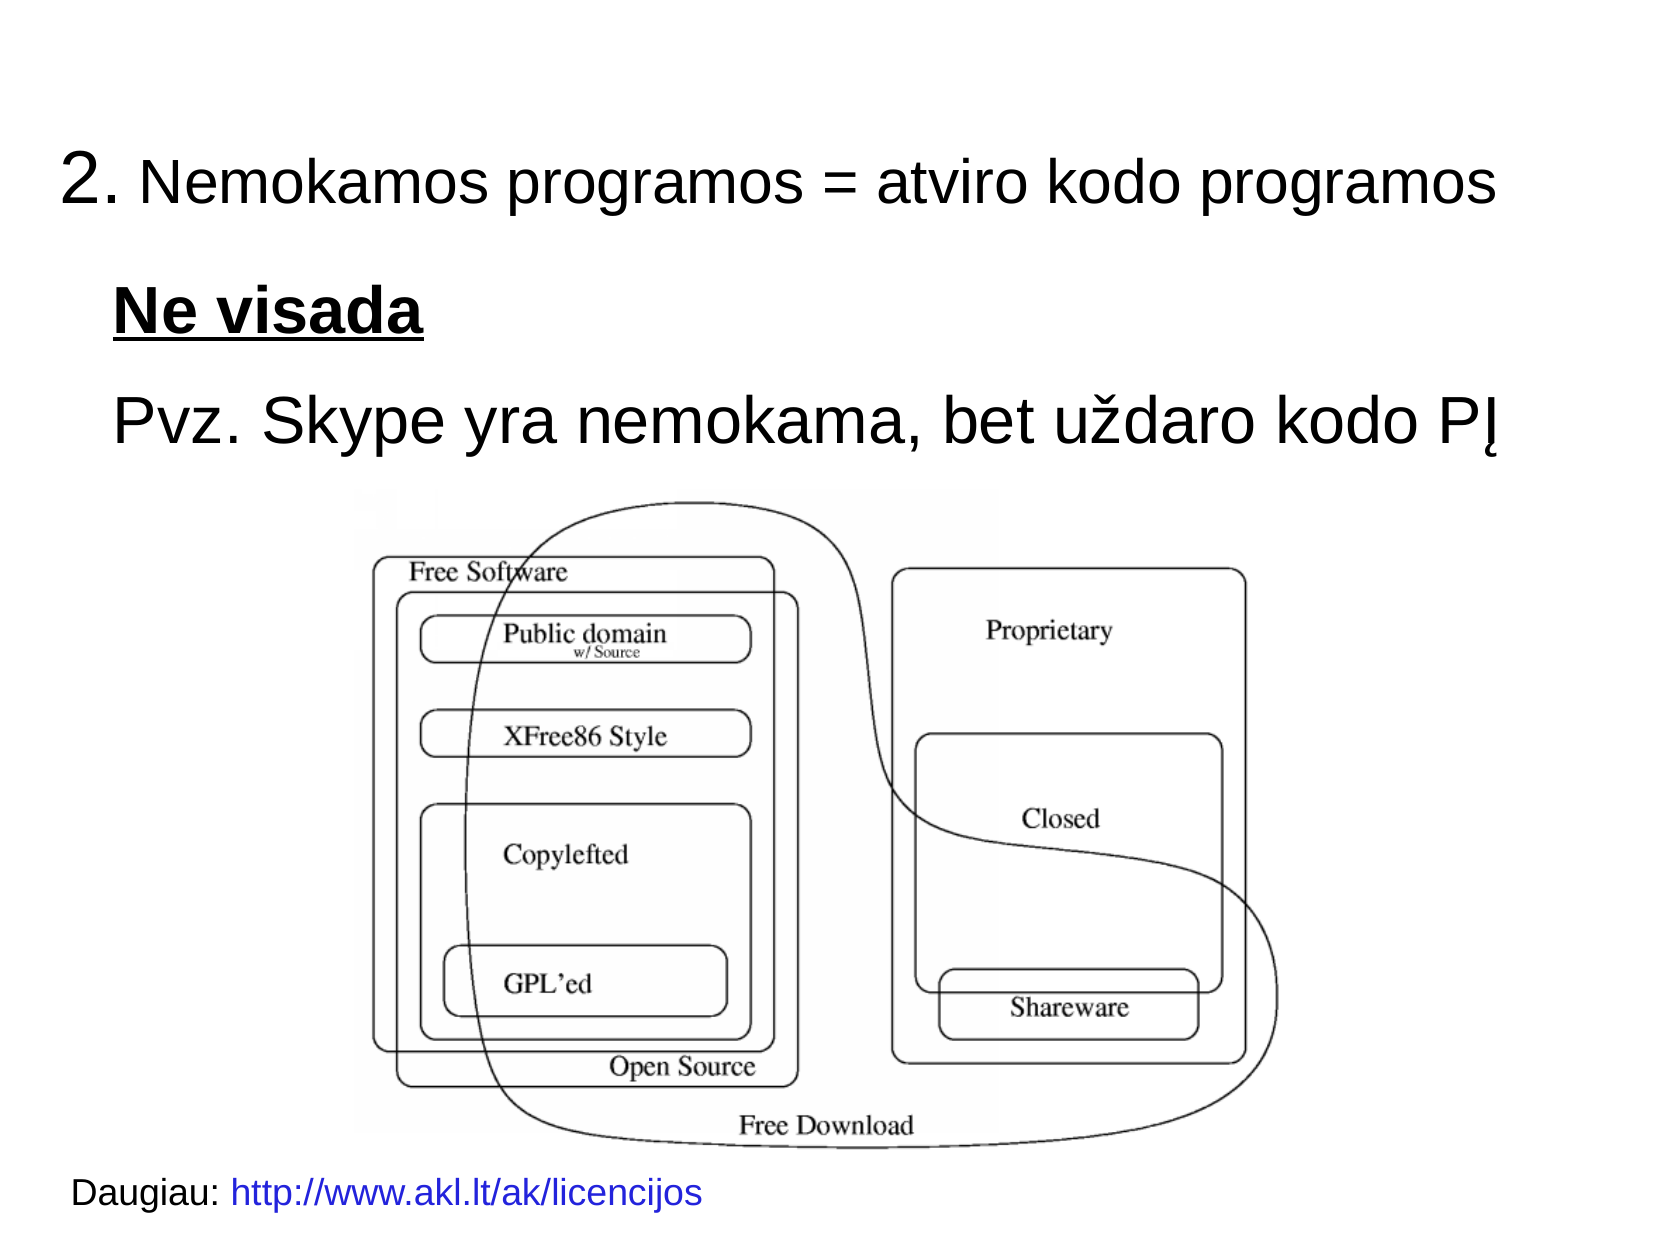

2. Nemokamos programos = atviro kodo programos
Ne visada
Pvz. Skype yra nemokama, bet uždaro kodo PĮ
Daugiau: http://www.akl.lt/ak/licencijos